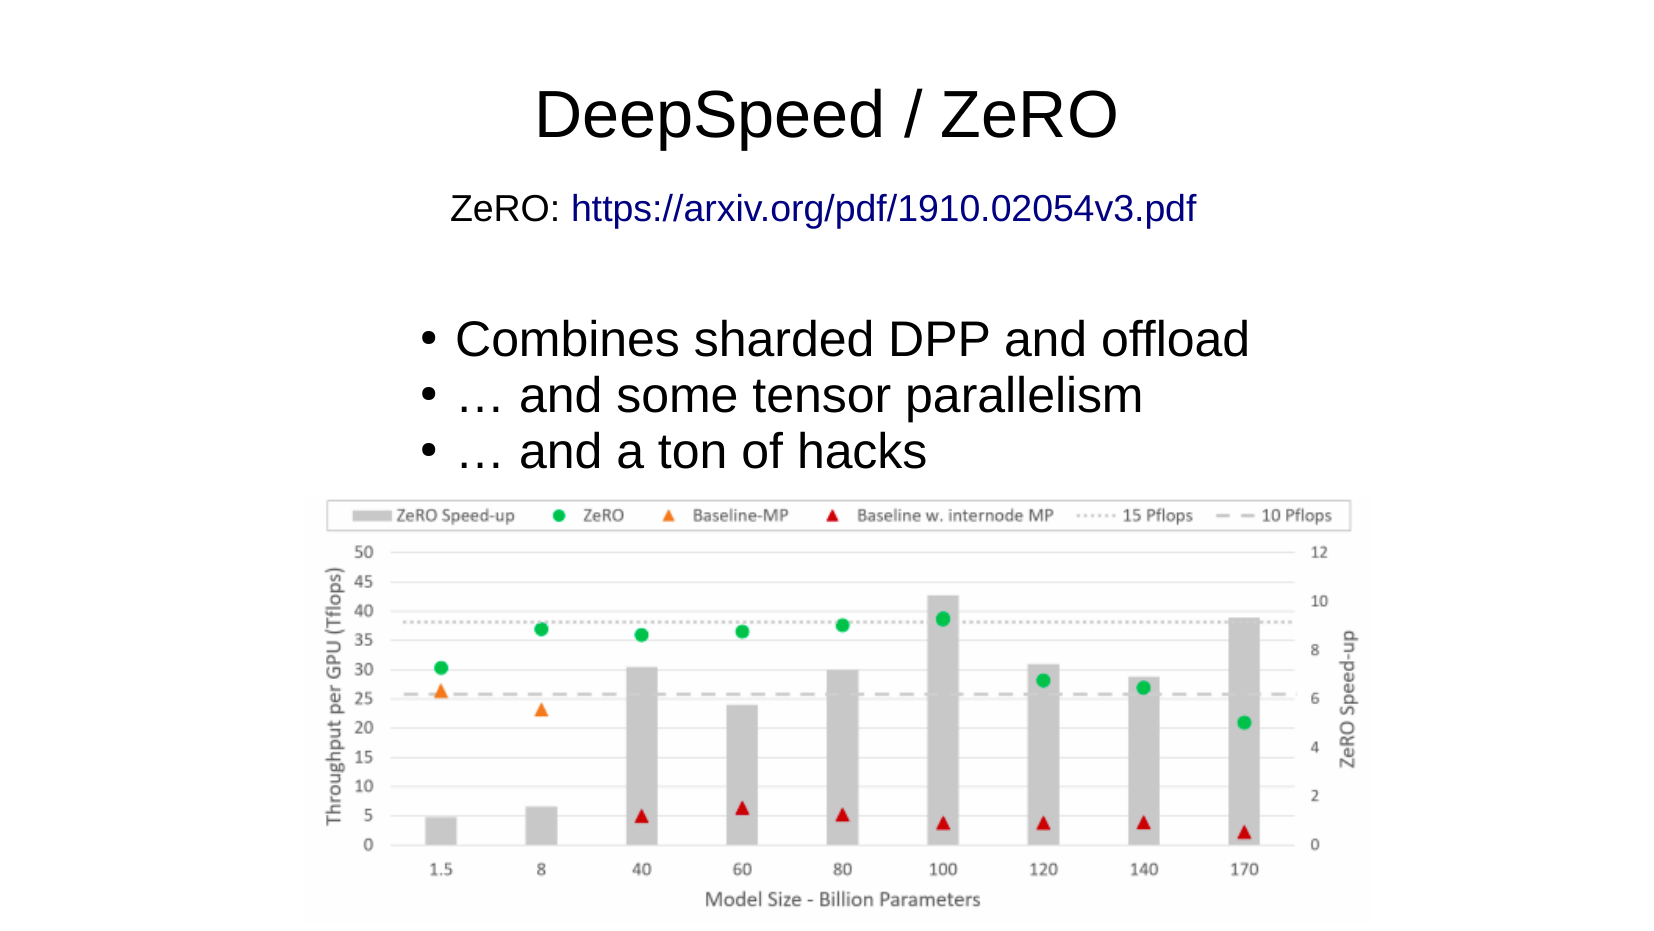

# DeepSpeed / ZeRO
ZeRO: https://arxiv.org/pdf/1910.02054v3.pdf
Combines sharded DPP and offload
… and some tensor parallelism
… and a ton of hacks